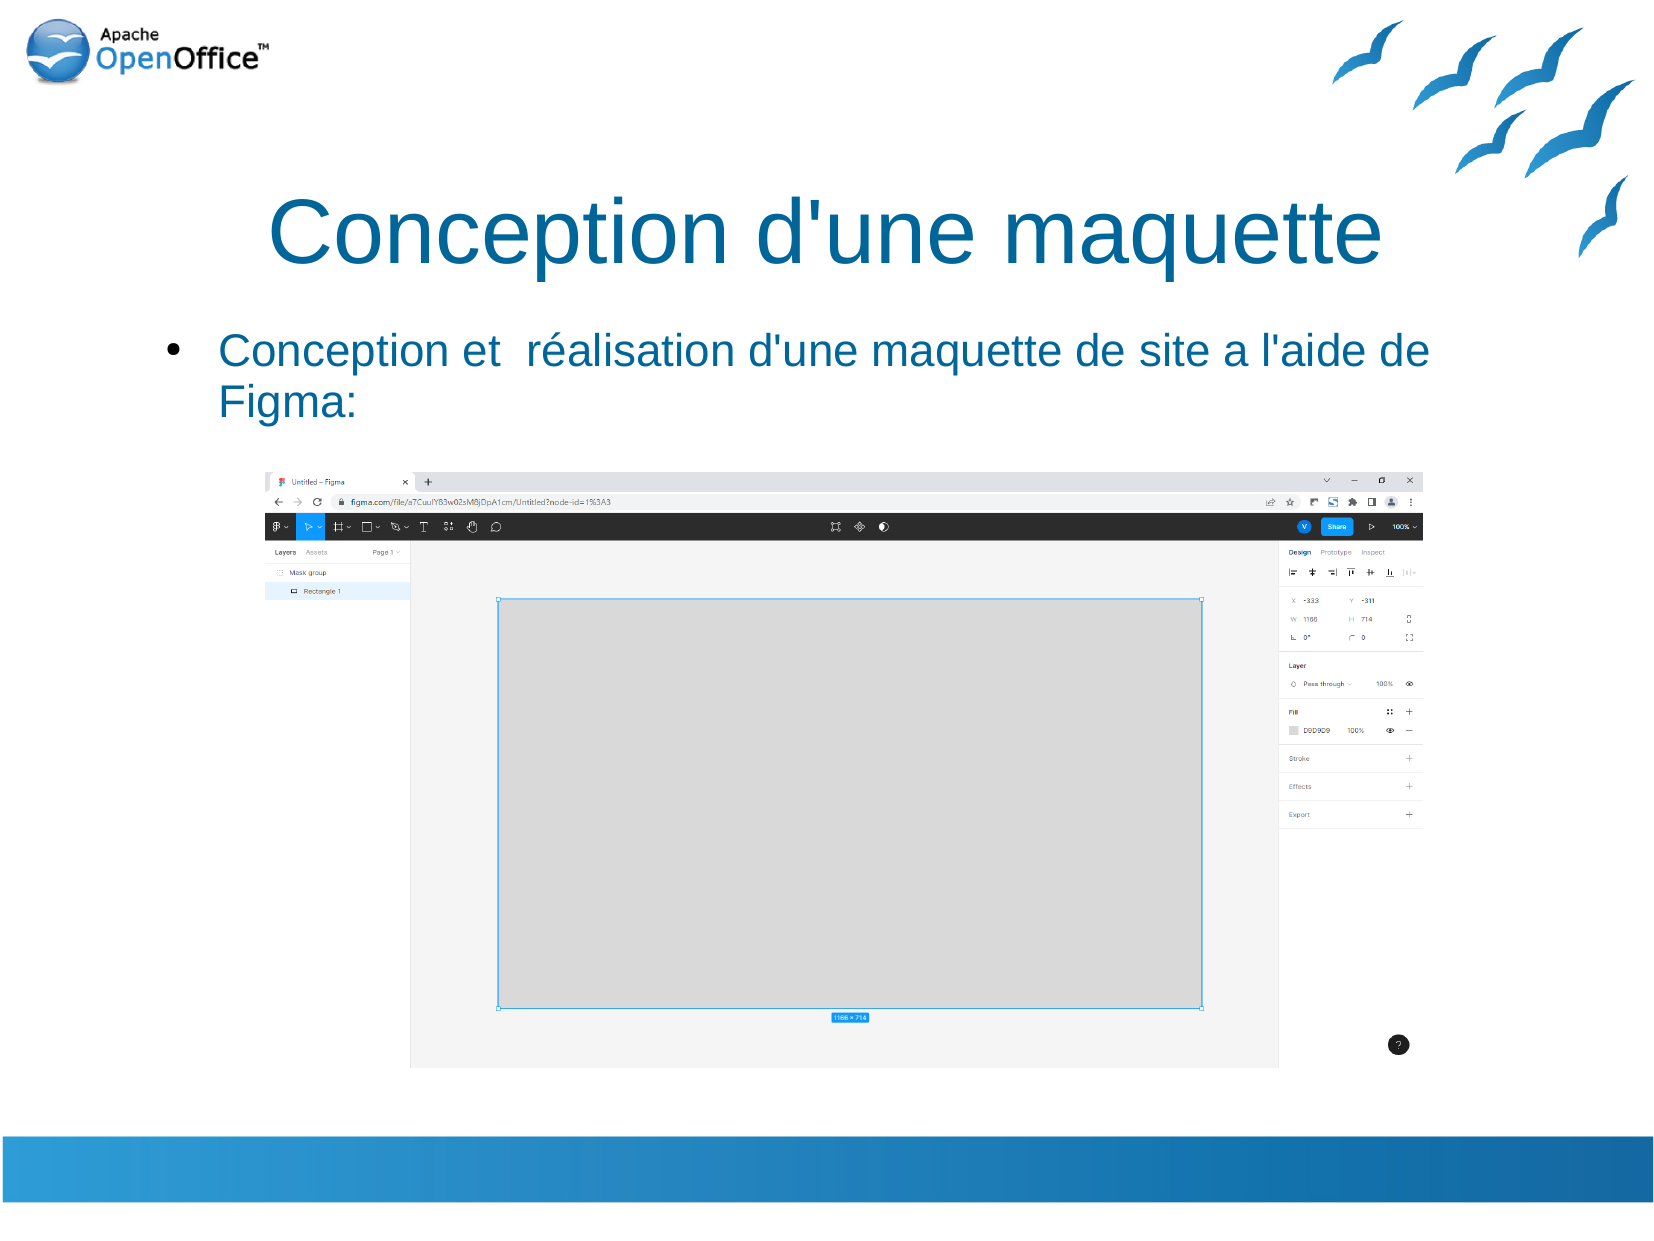

# Conception d'une maquette
Conception et réalisation d'une maquette de site a l'aide de Figma: